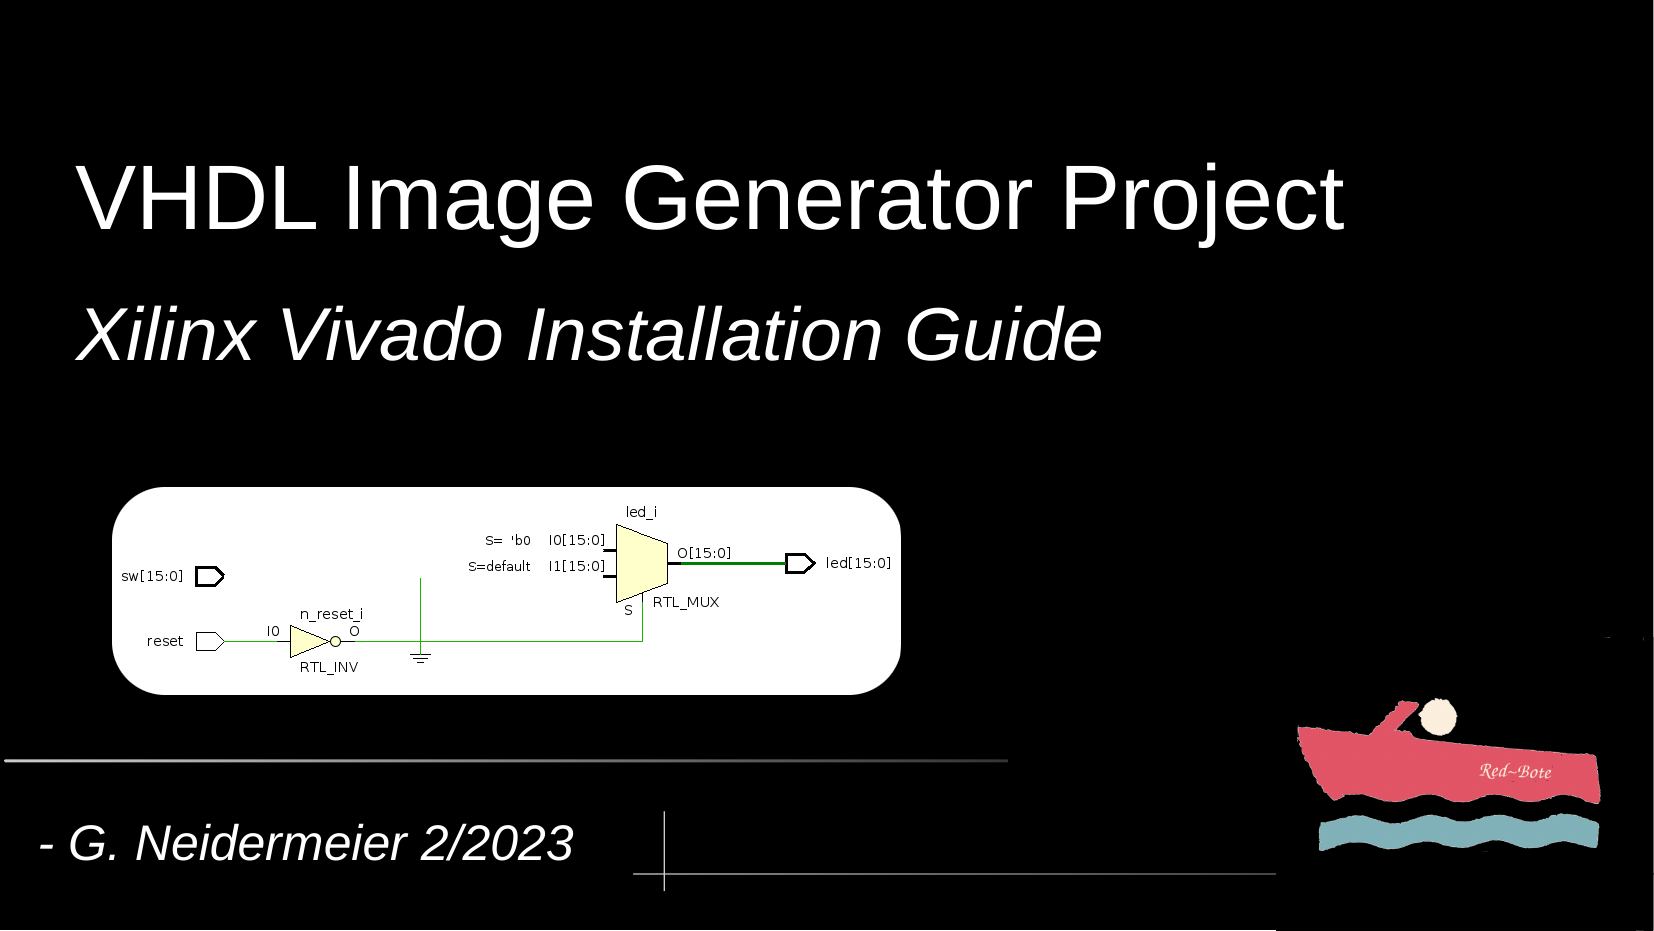

# VHDL Image Generator Project
Xilinx Vivado Installation Guide
- G. Neidermeier 2/2023